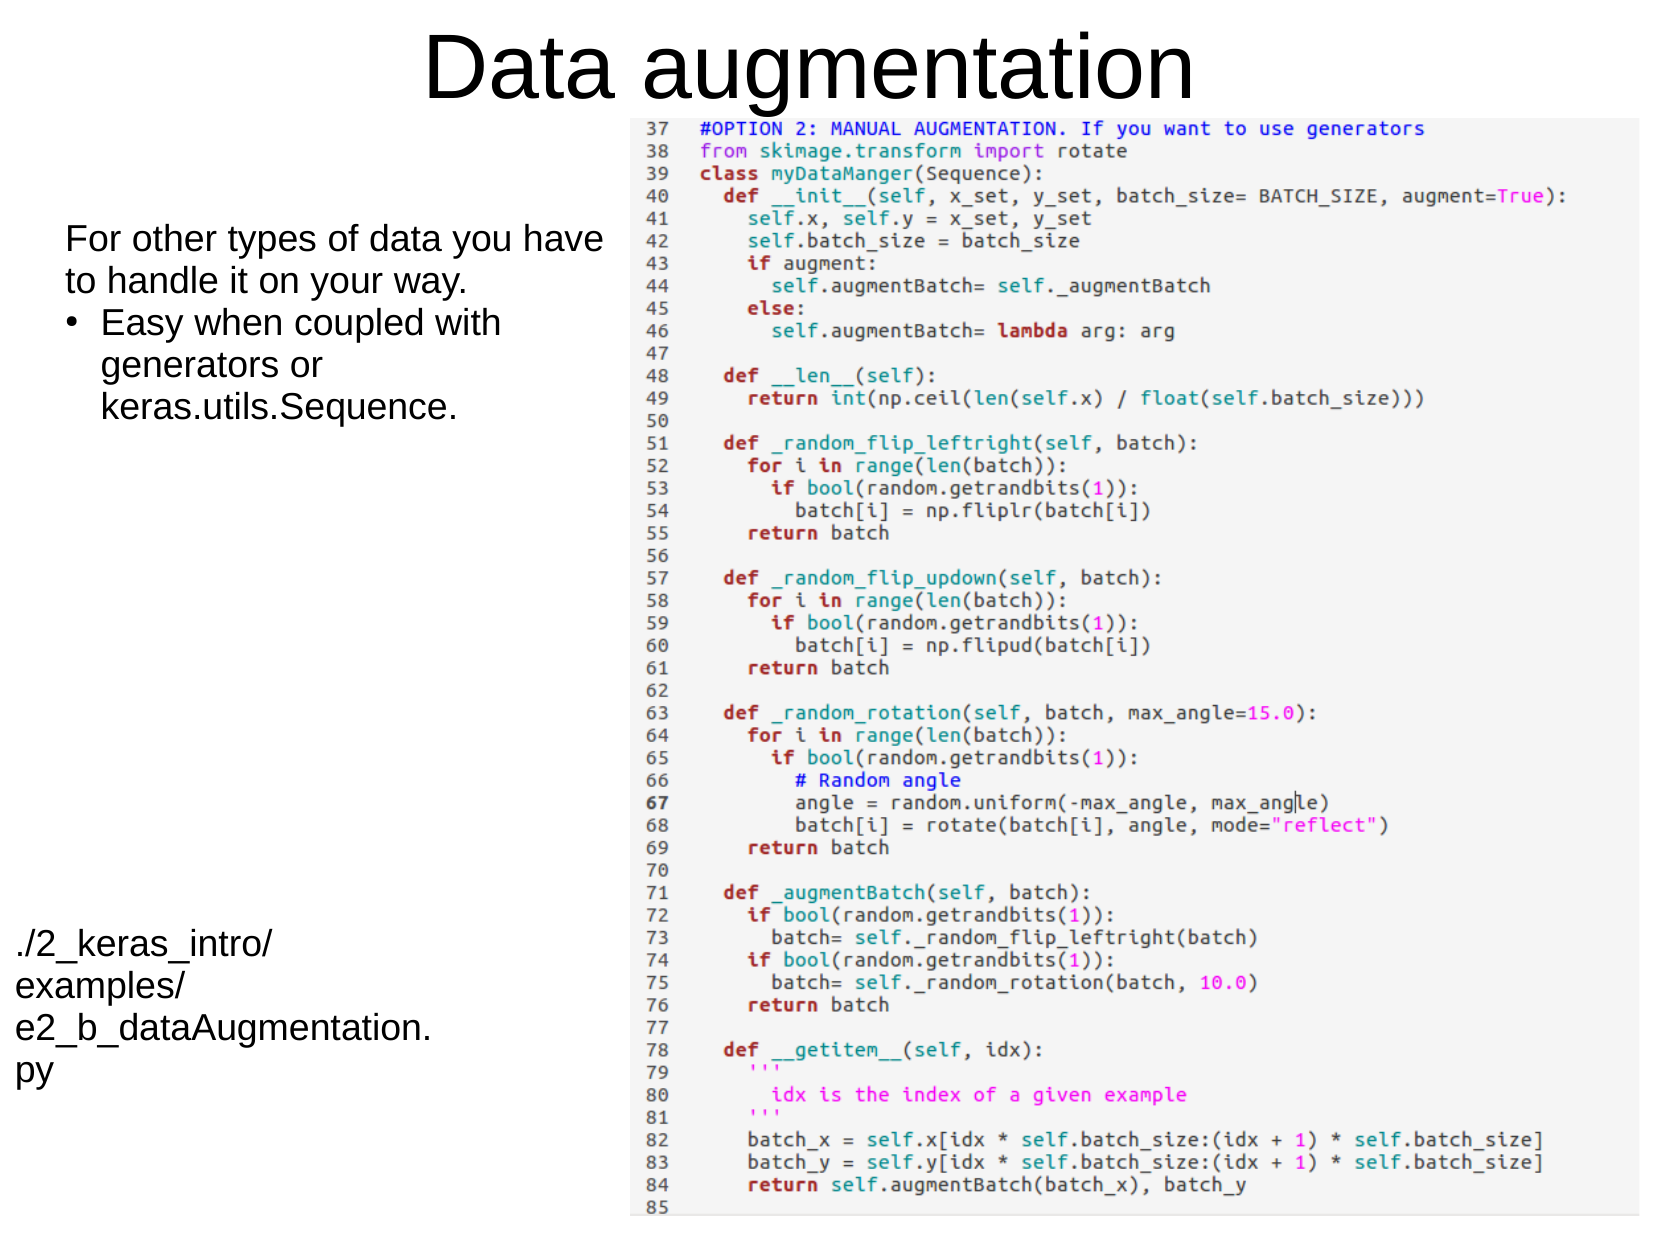

# Data augmentation
For other types of data you have to handle it on your way.
Easy when coupled with generators or keras.utils.Sequence.
./2_keras_intro/examples/e2_b_dataAugmentation.py